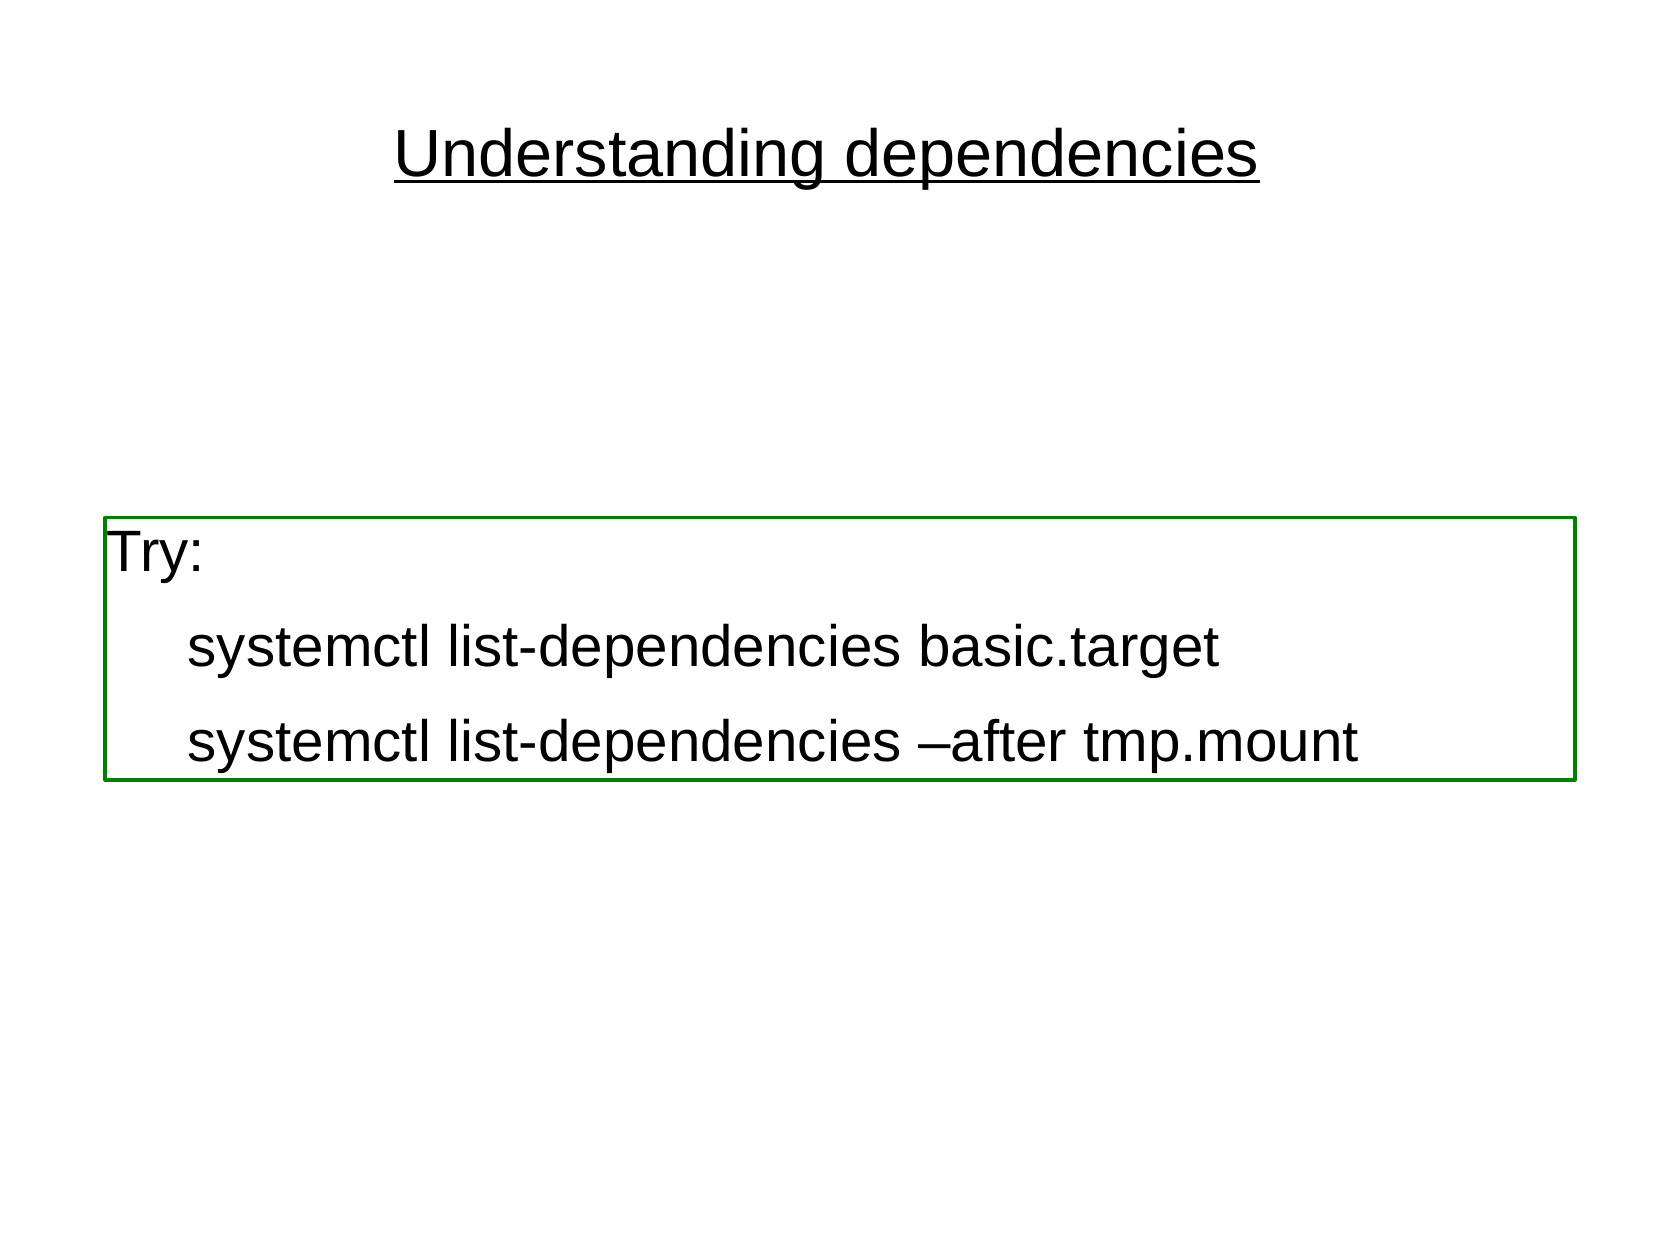

# Understanding dependencies
Try:
 systemctl list-dependencies basic.target
 systemctl list-dependencies –after tmp.mount